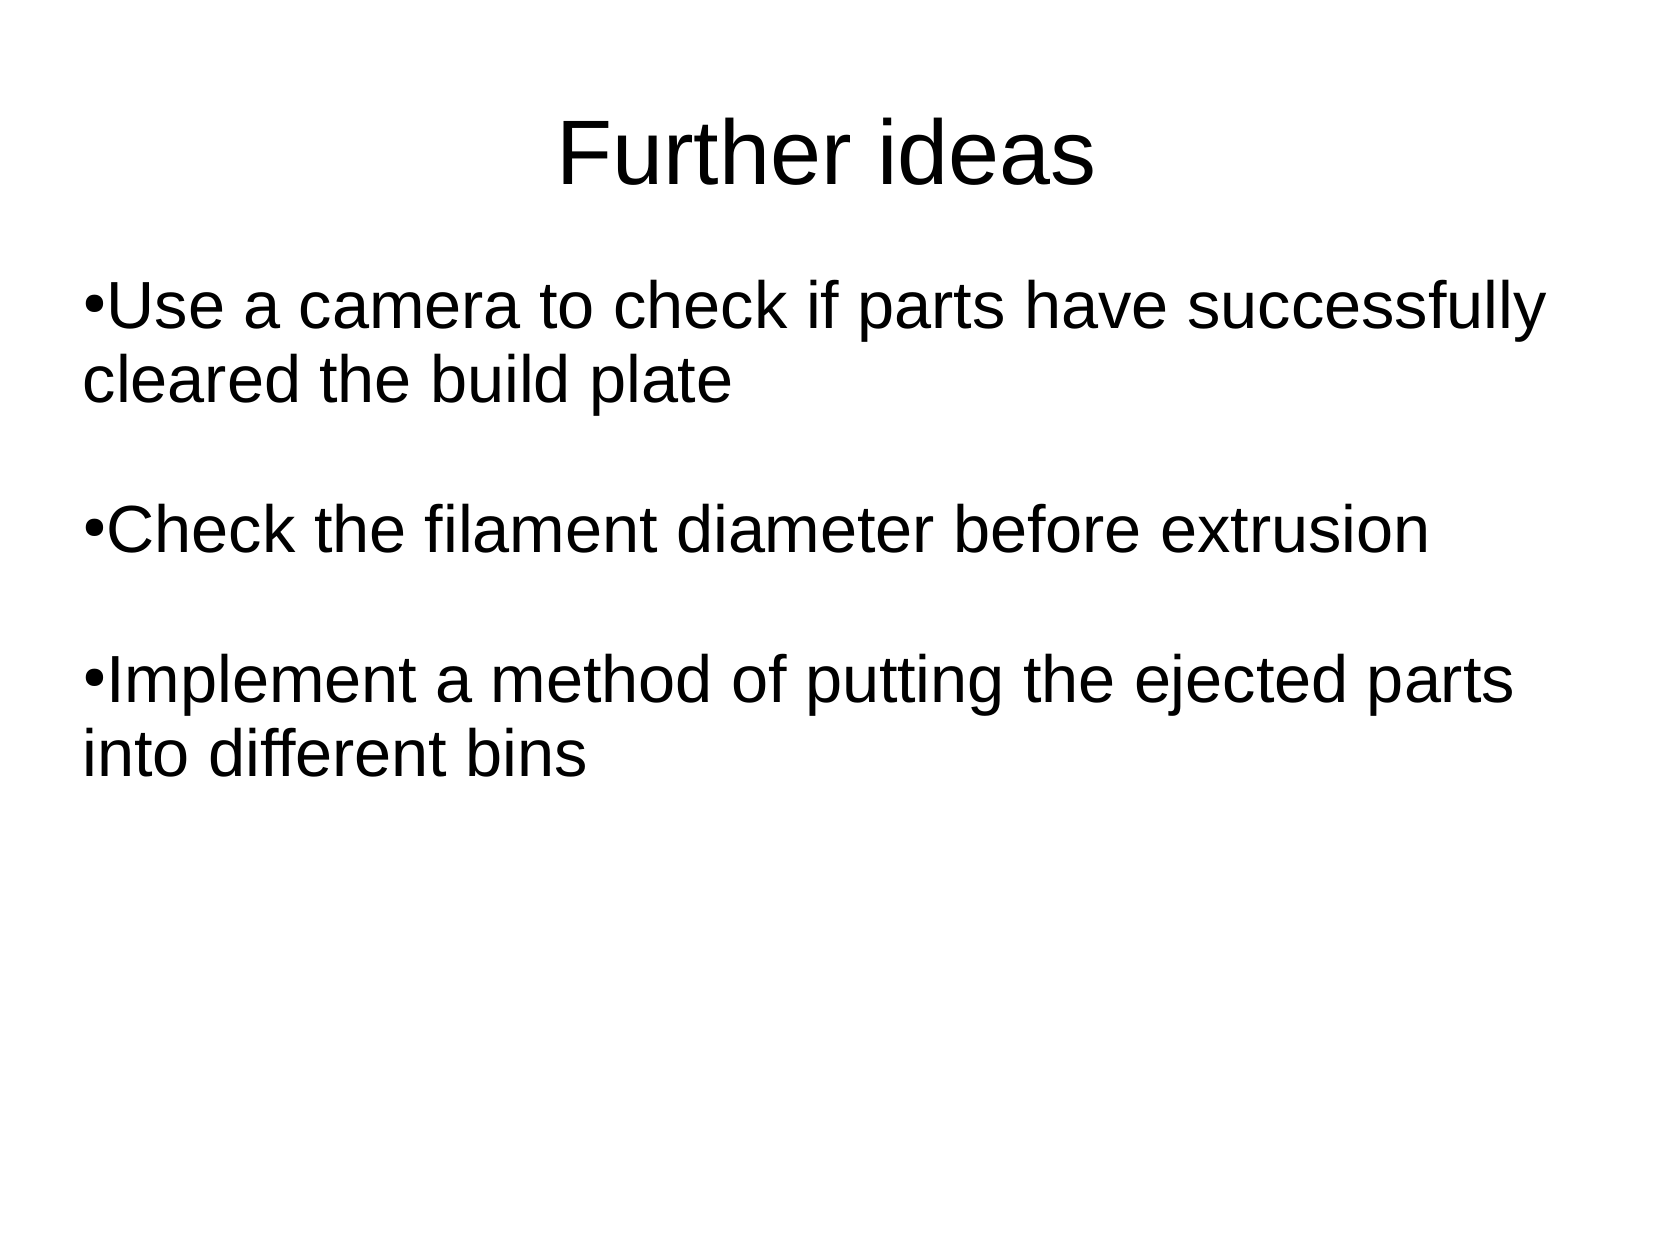

# Further ideas
Use a camera to check if parts have successfully cleared the build plate
Check the filament diameter before extrusion
Implement a method of putting the ejected parts into different bins